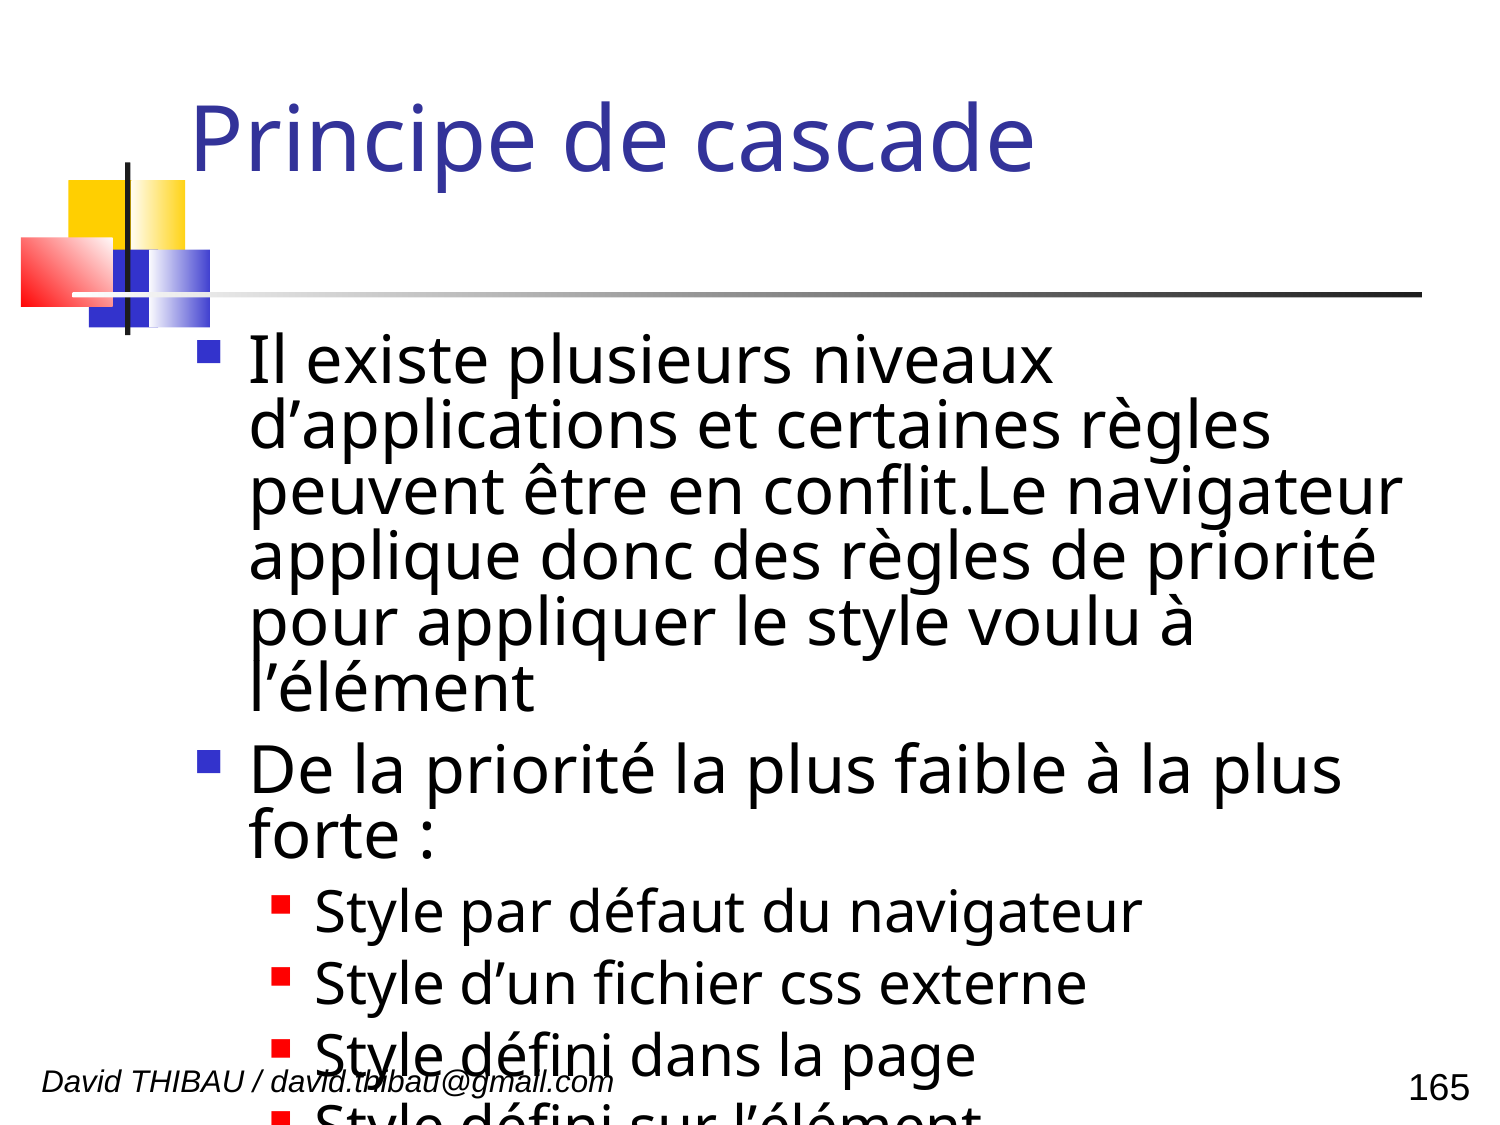

# Principe de cascade
Il existe plusieurs niveaux d’applications et certaines règles peuvent être en conflit.Le navigateur applique donc des règles de priorité pour appliquer le style voulu à l’élément
De la priorité la plus faible à la plus forte :
Style par défaut du navigateur
Style d’un fichier css externe
Style défini dans la page
Style défini sur l’élément